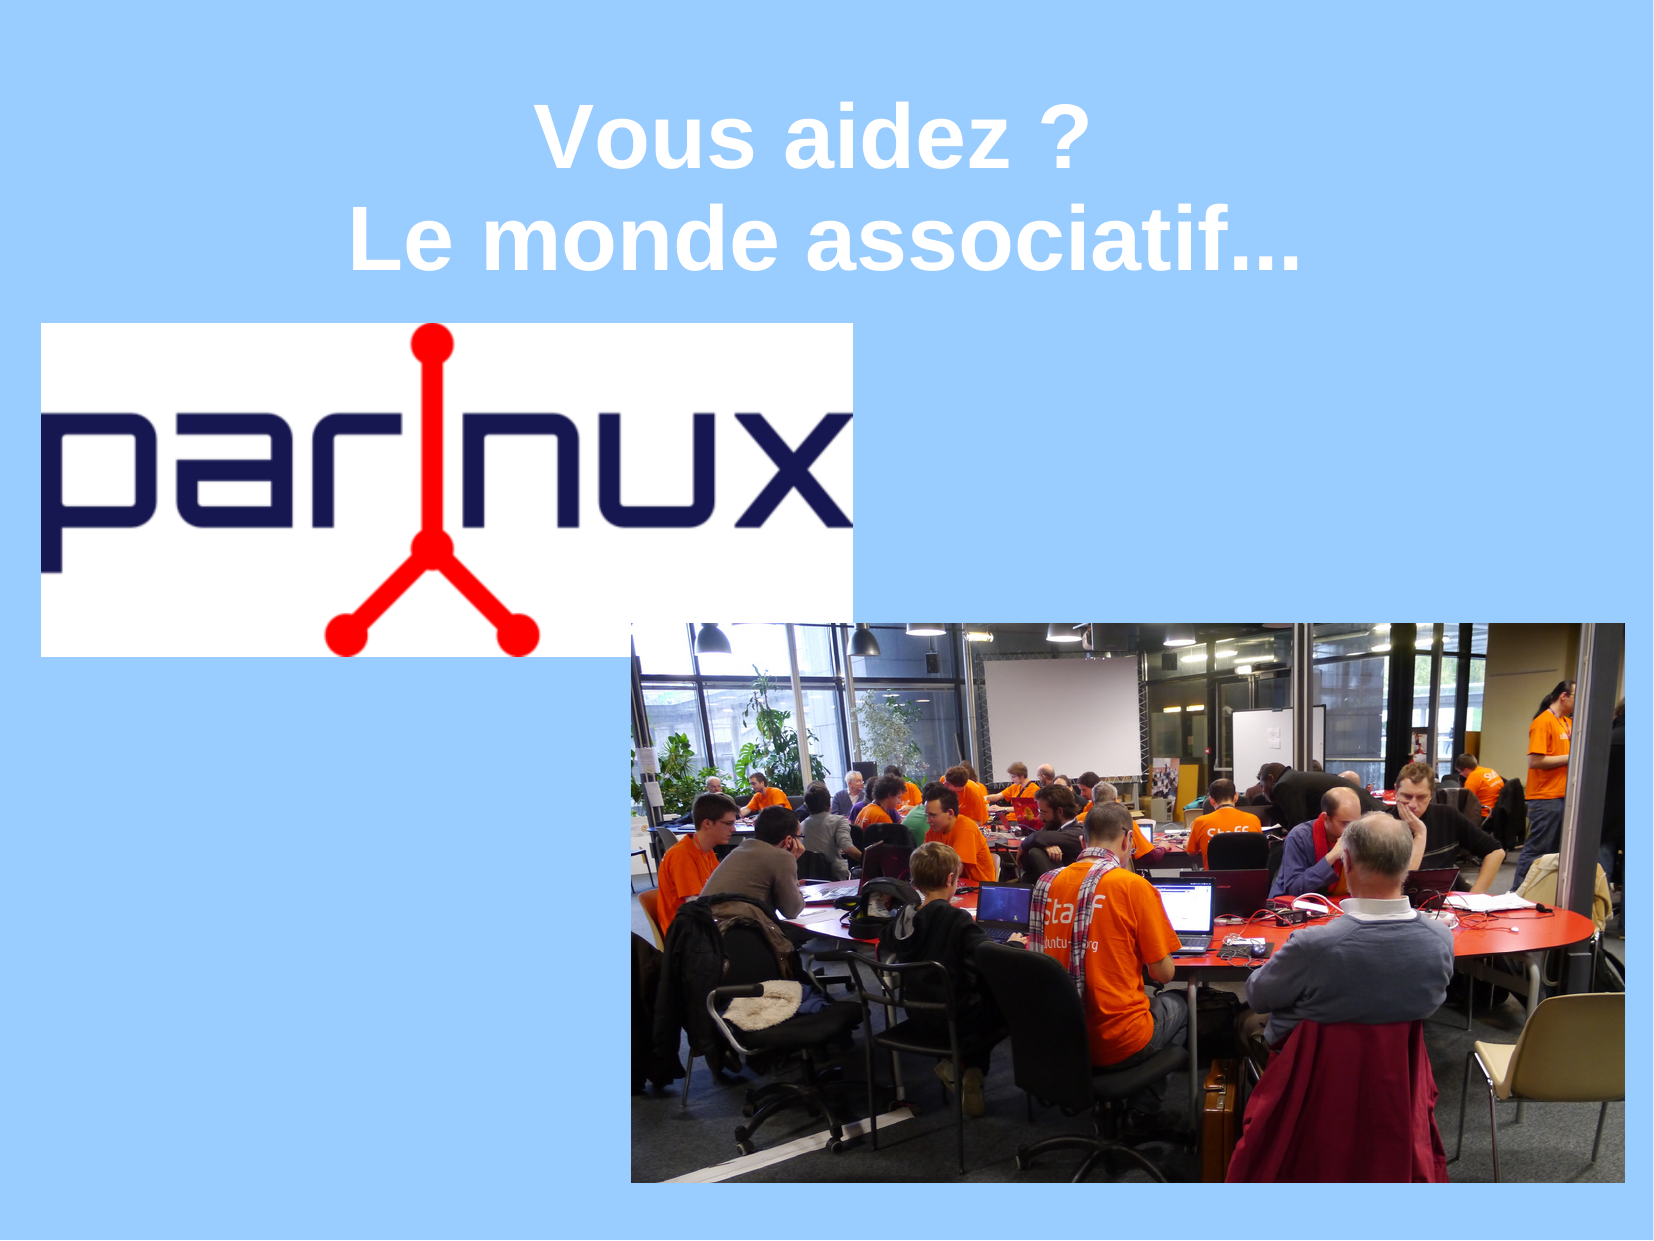

# Vous aidez ? Le monde associatif...